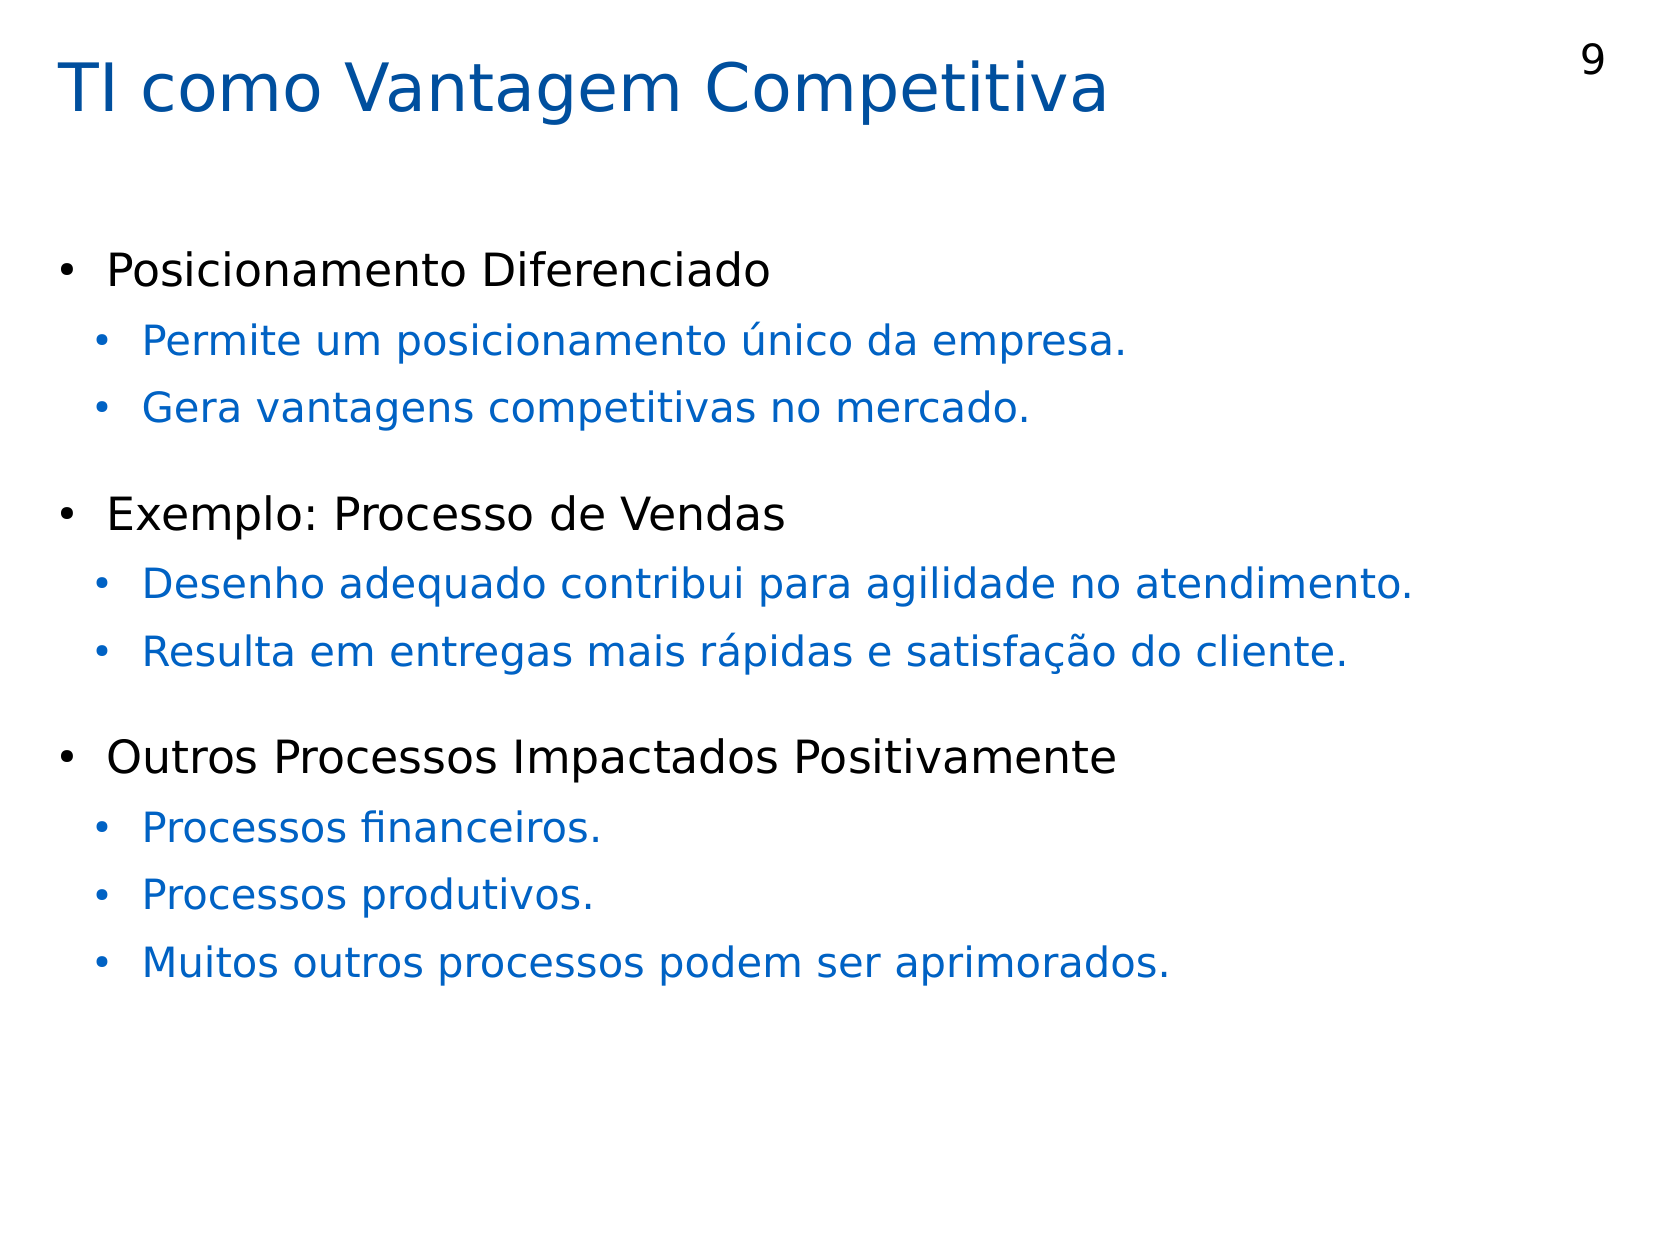

# TI como Vantagem Competitiva
9
Posicionamento Diferenciado
Permite um posicionamento único da empresa.
Gera vantagens competitivas no mercado.
Exemplo: Processo de Vendas
Desenho adequado contribui para agilidade no atendimento.
Resulta em entregas mais rápidas e satisfação do cliente.
Outros Processos Impactados Positivamente
Processos financeiros.
Processos produtivos.
Muitos outros processos podem ser aprimorados.